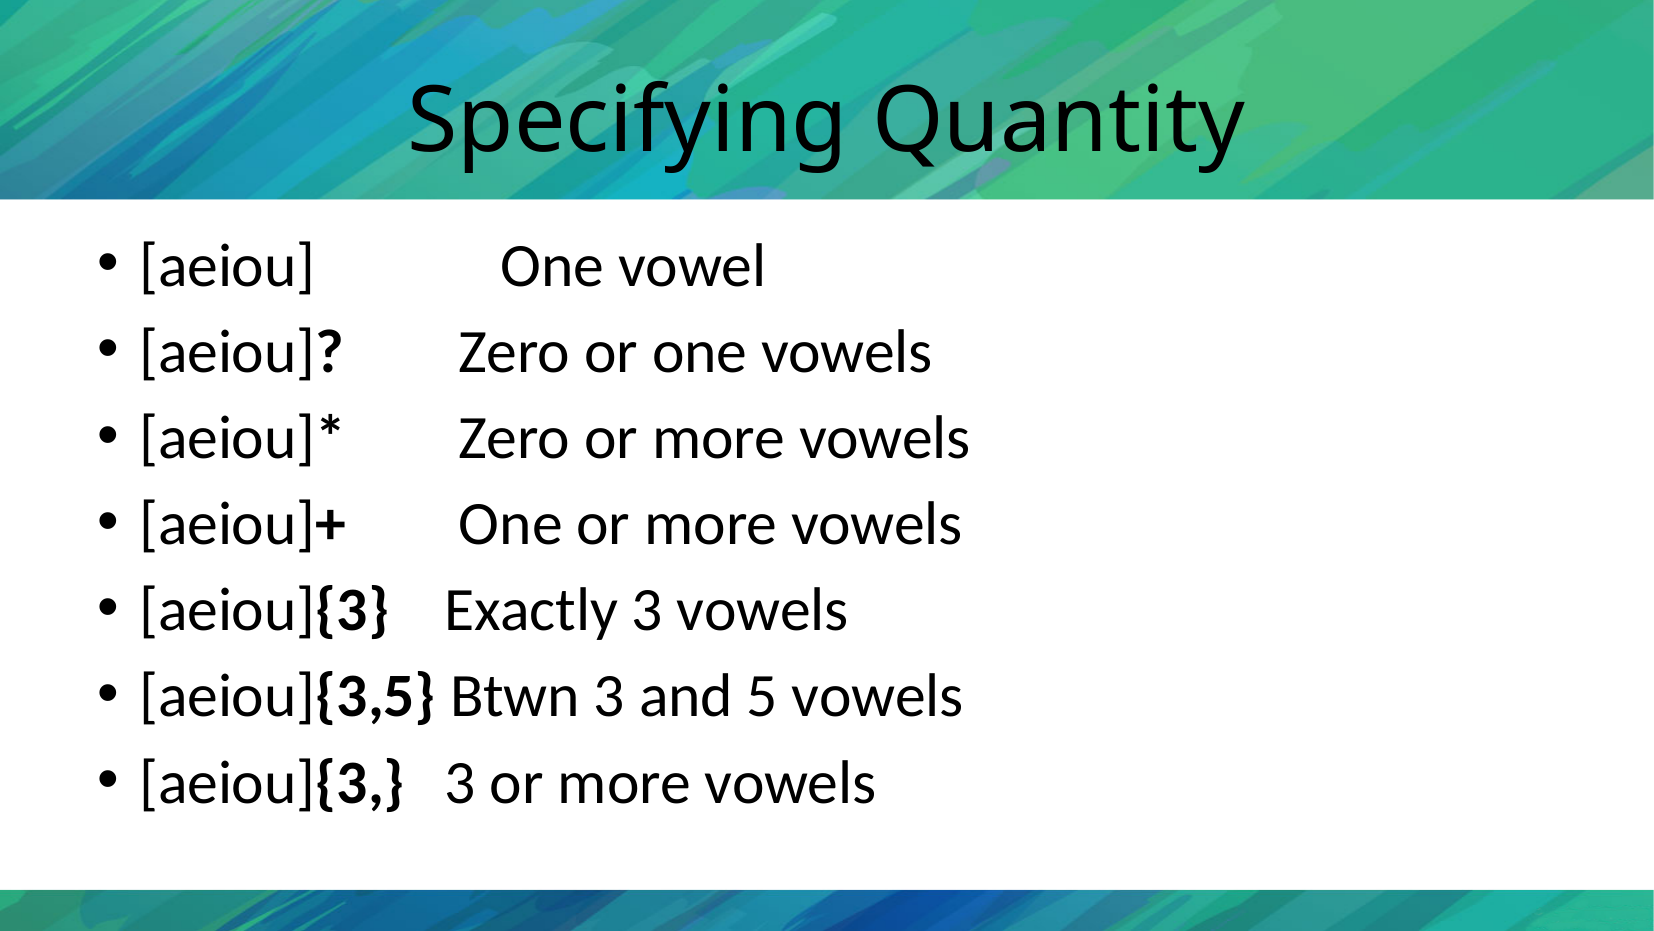

# Specifying Quantity
[aeiou]		 One vowel
[aeiou]?	 Zero or one vowels
[aeiou]*	 Zero or more vowels
[aeiou]+	 One or more vowels
[aeiou]{3}	 Exactly 3 vowels
[aeiou]{3,5} Btwn 3 and 5 vowels
[aeiou]{3,}	 3 or more vowels